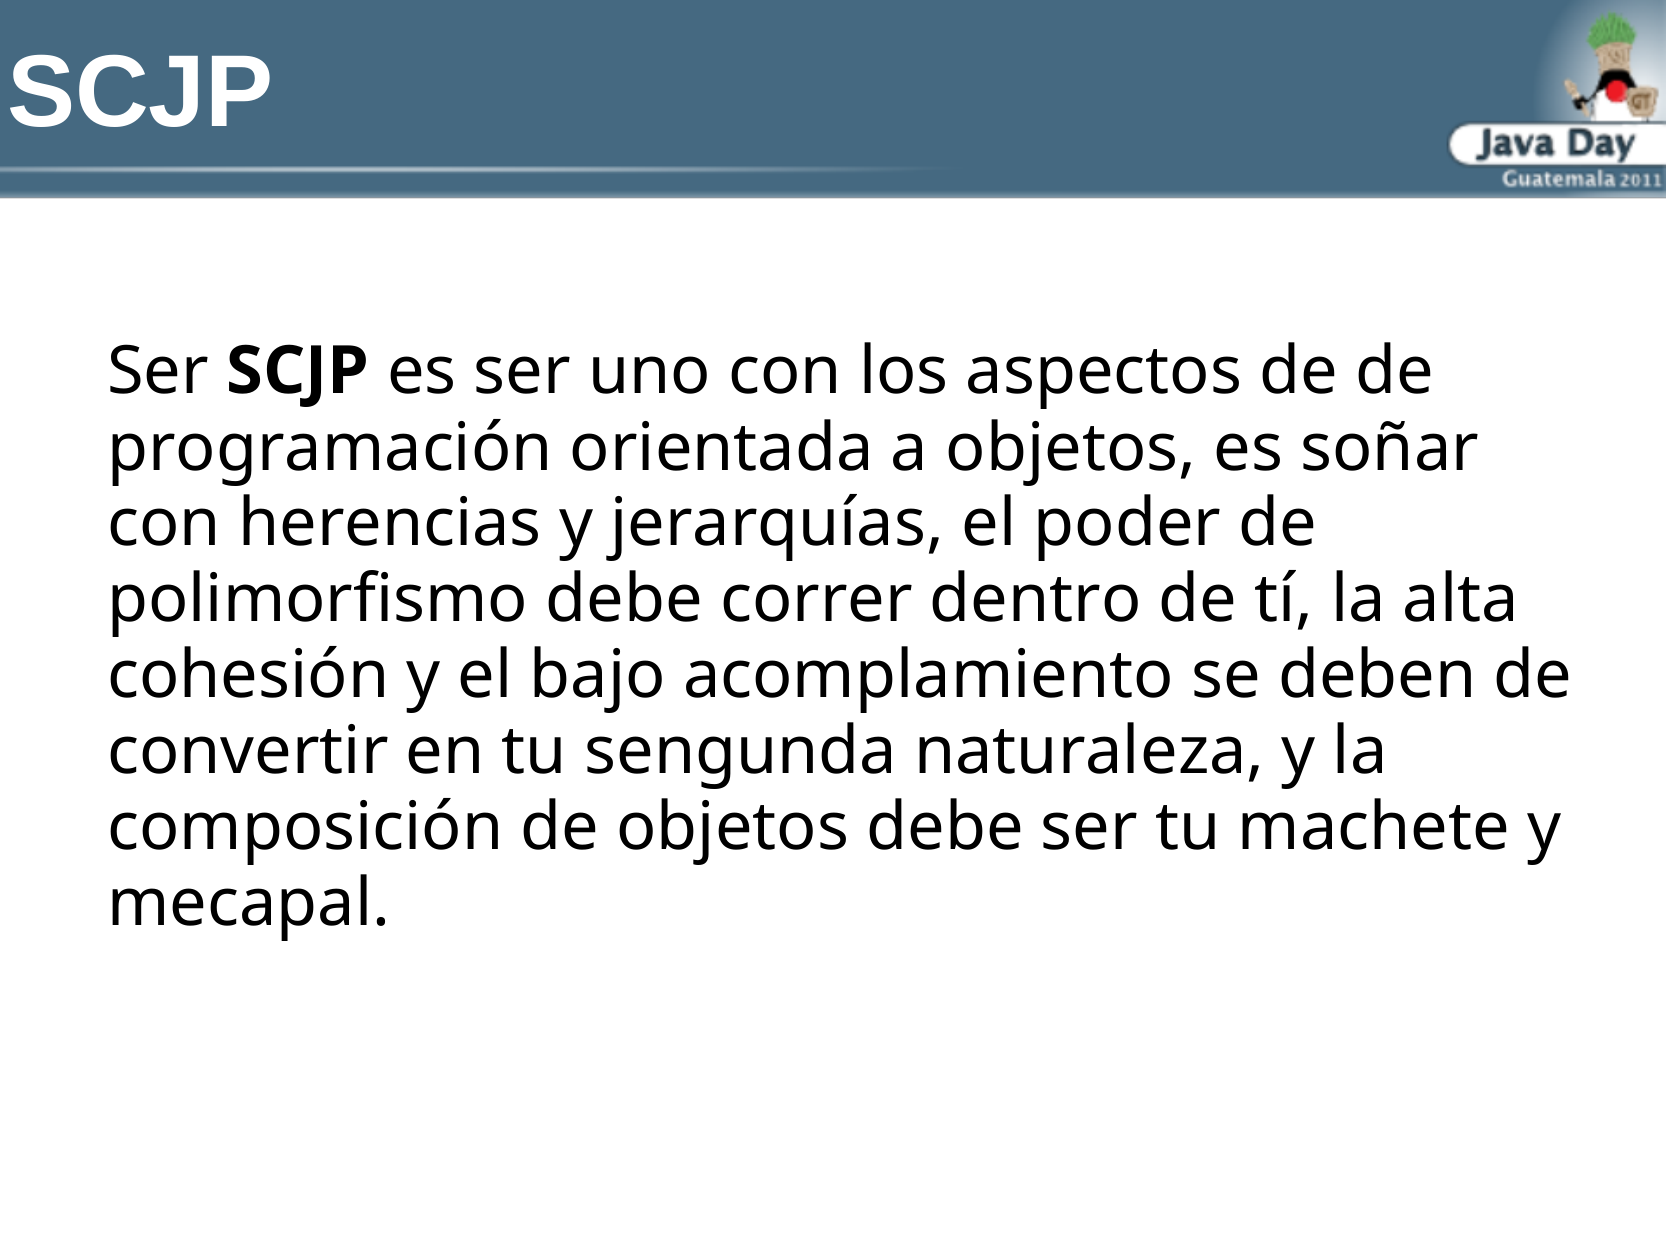

SCJP
Ser SCJP es ser uno con los aspectos de de programación orientada a objetos, es soñar con herencias y jerarquías, el poder de polimorfismo debe correr dentro de tí, la alta cohesión y el bajo acomplamiento se deben de convertir en tu sengunda naturaleza, y la composición de objetos debe ser tu machete y mecapal.